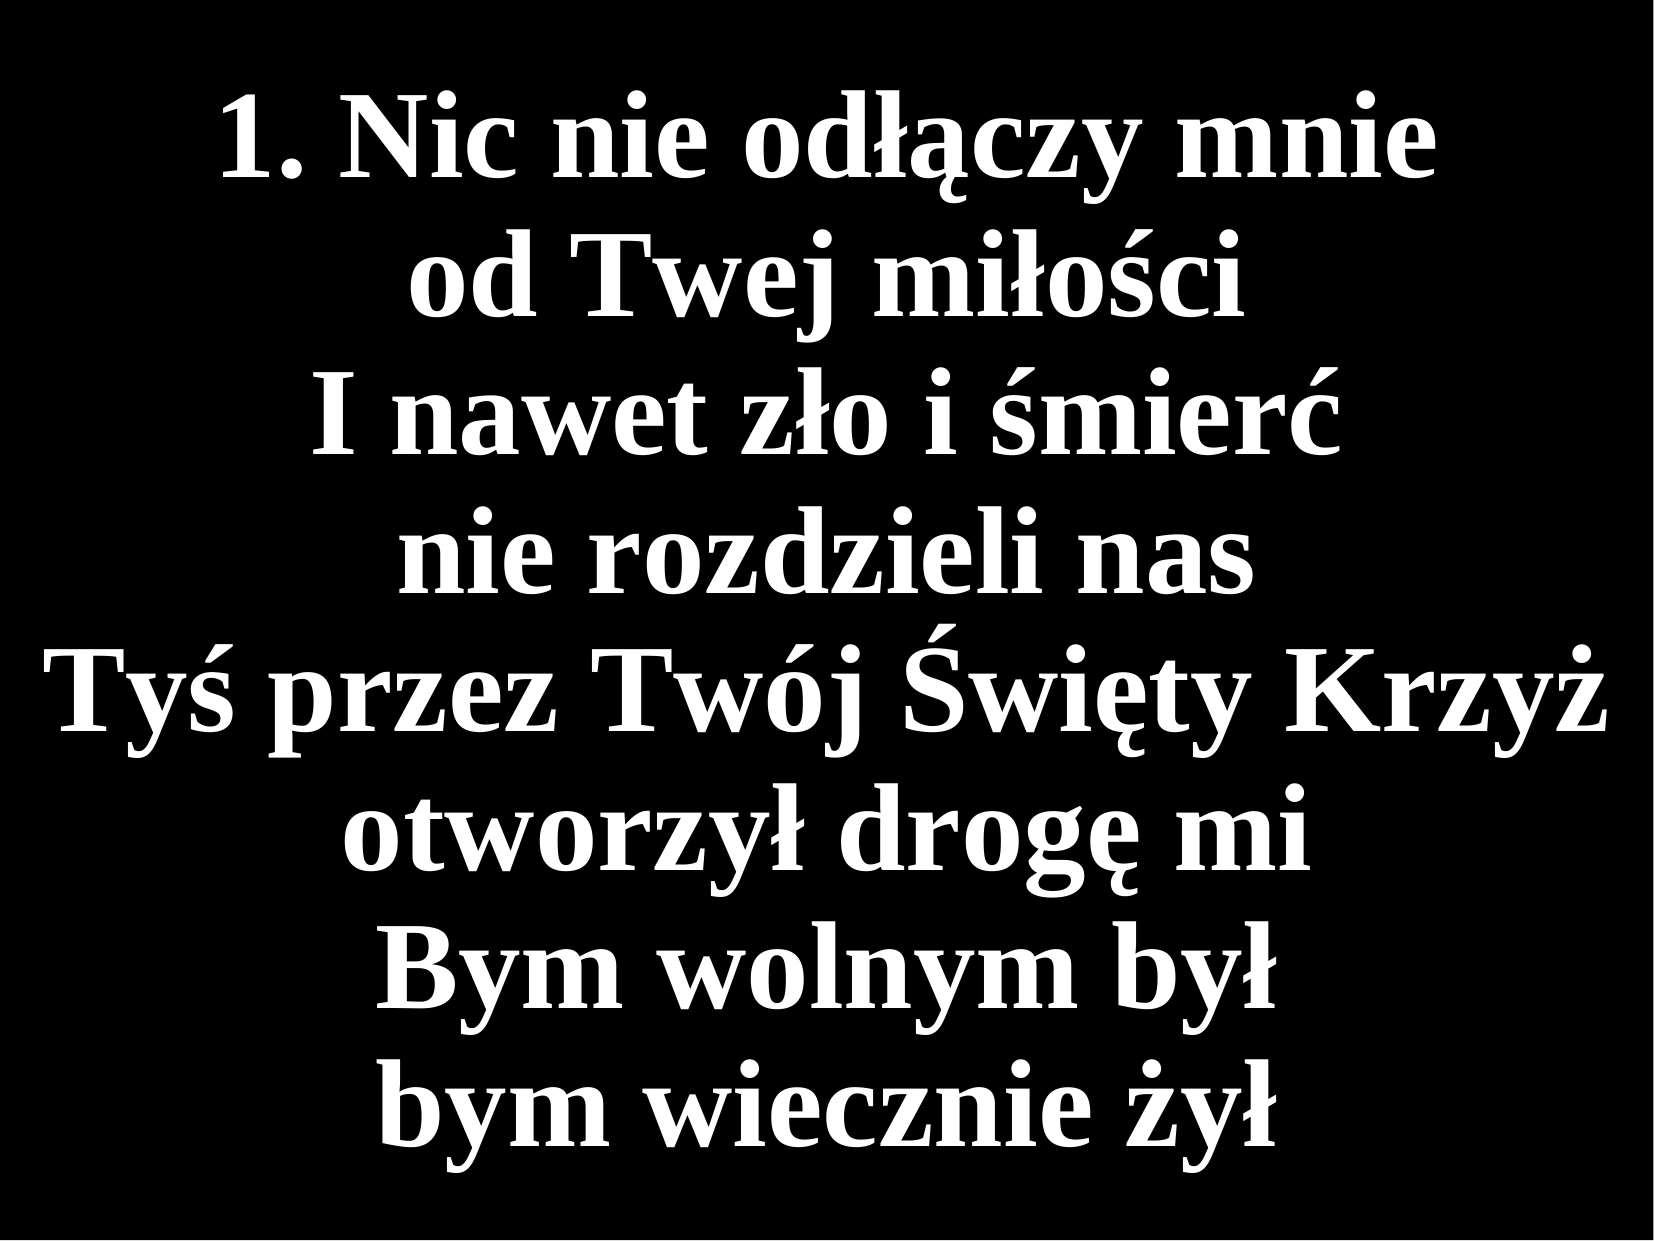

# 1. Nic nie odłączy mnie od Twej miłości I nawet zło i śmierć nie rozdzieli nas Tyś przez Twój Święty Krzyż otworzył drogę mi Bym wolnym był bym wiecznie żył